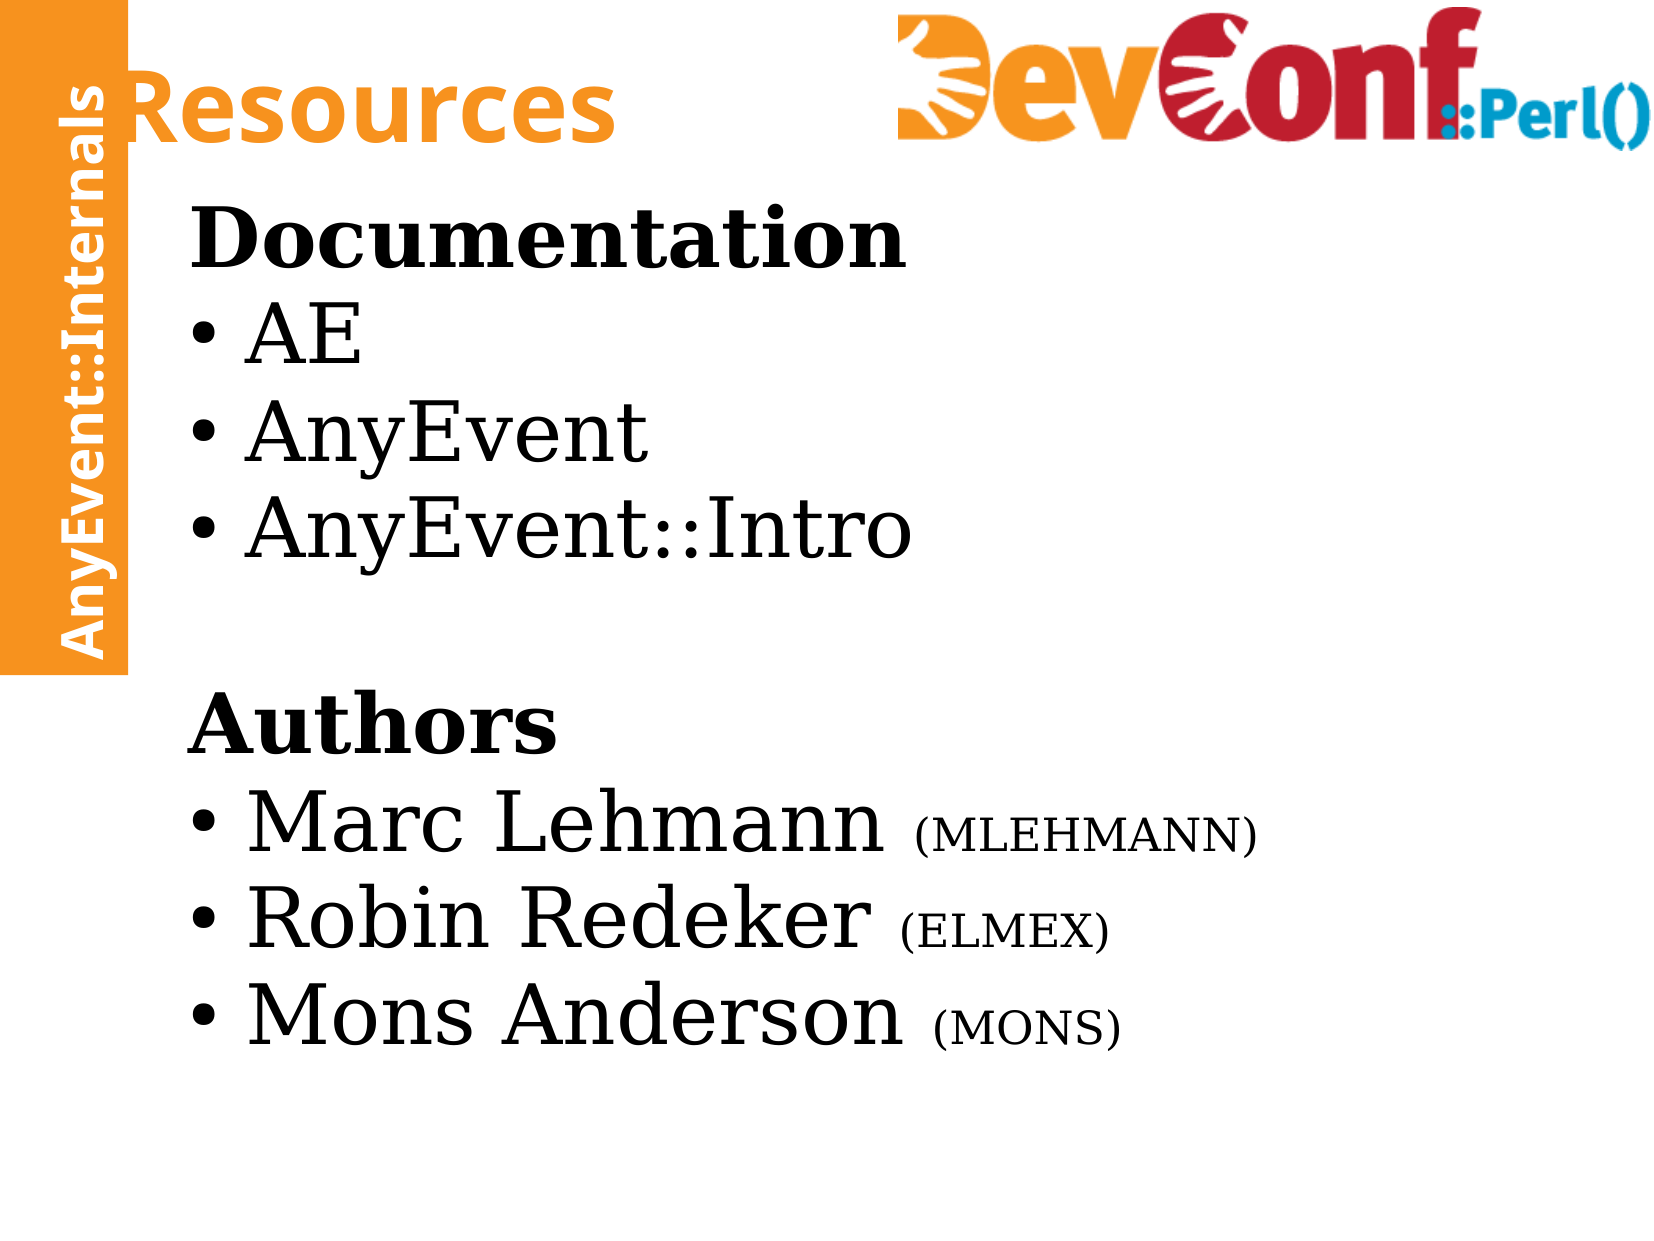

# Resources
Documentation
 AE
 AnyEvent
 AnyEvent::Intro
Authors
 Marc Lehmann (MLEHMANN)
 Robin Redeker (ELMEX)
 Mons Anderson (MONS)
 AnyEvent::Internals